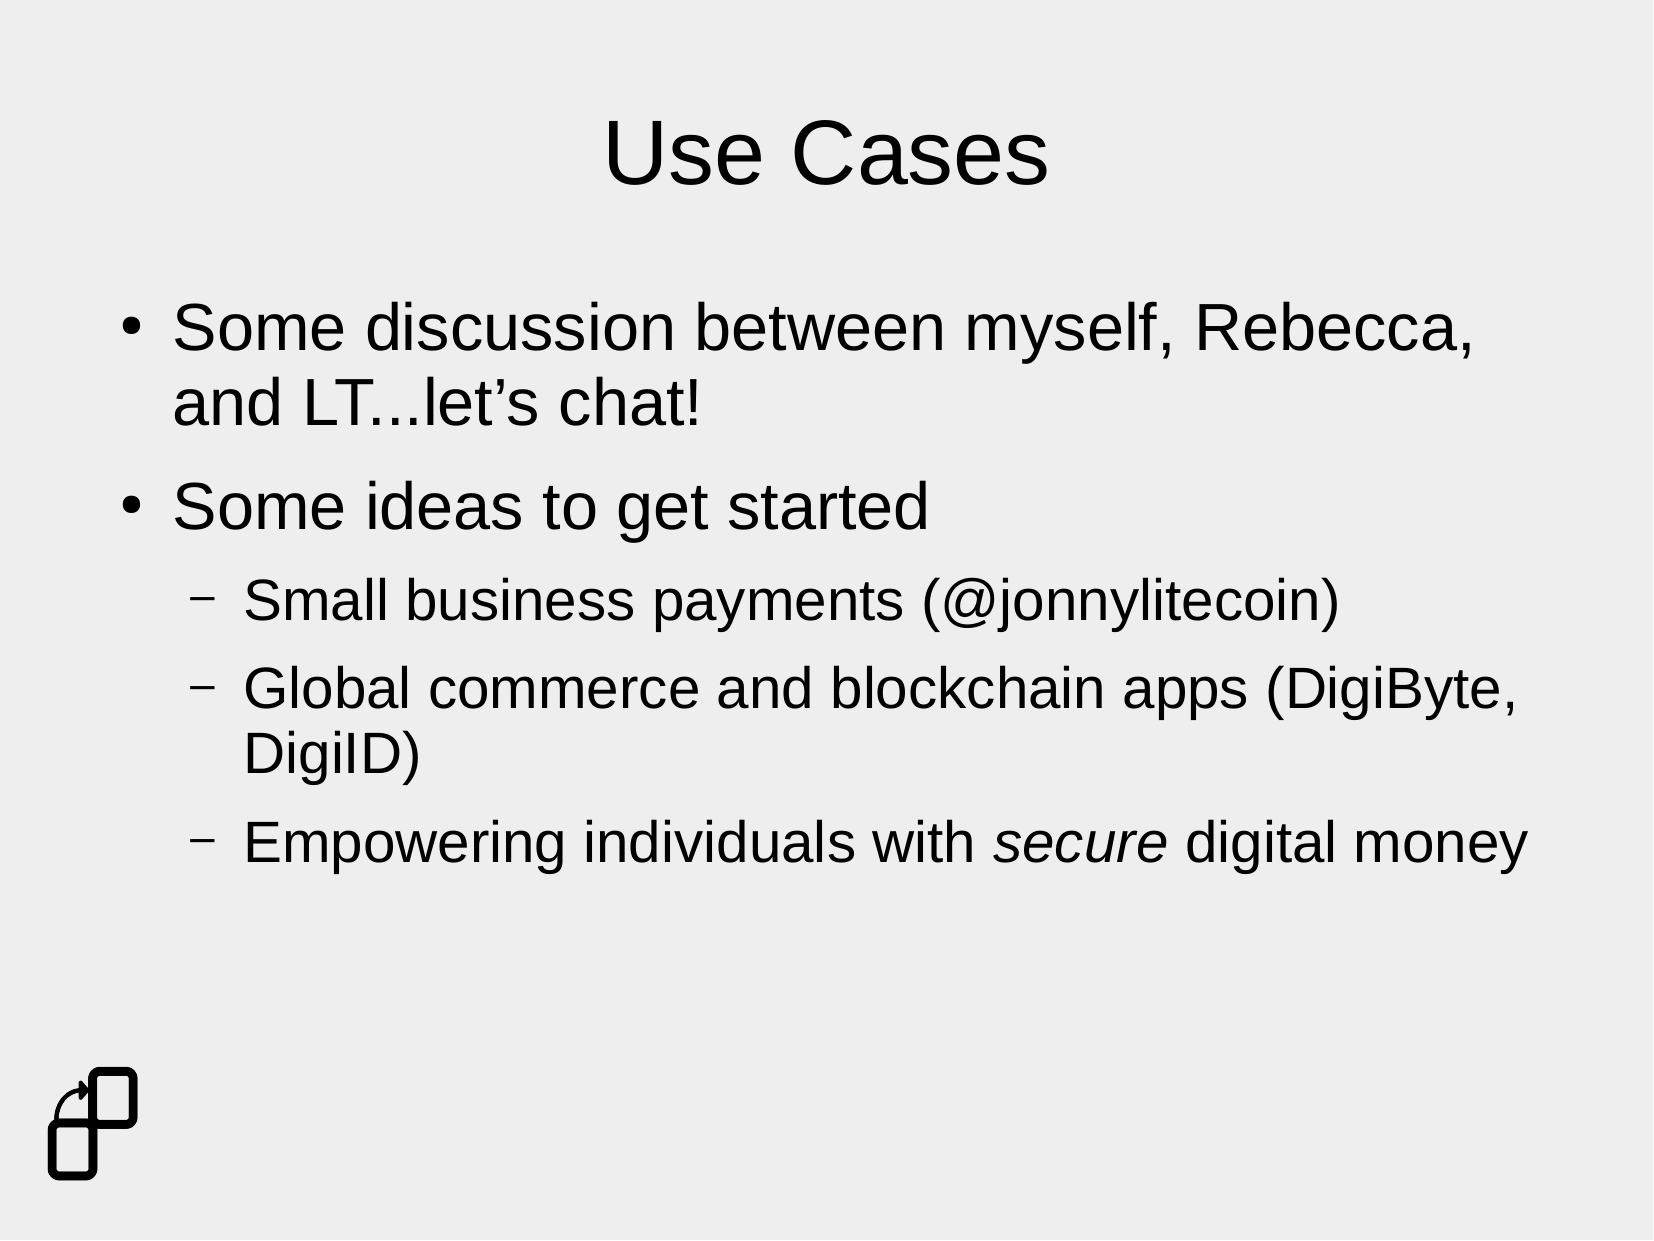

# Use Cases
Some discussion between myself, Rebecca, and LT...let’s chat!
Some ideas to get started
Small business payments (@jonnylitecoin)
Global commerce and blockchain apps (DigiByte, DigiID)
Empowering individuals with secure digital money